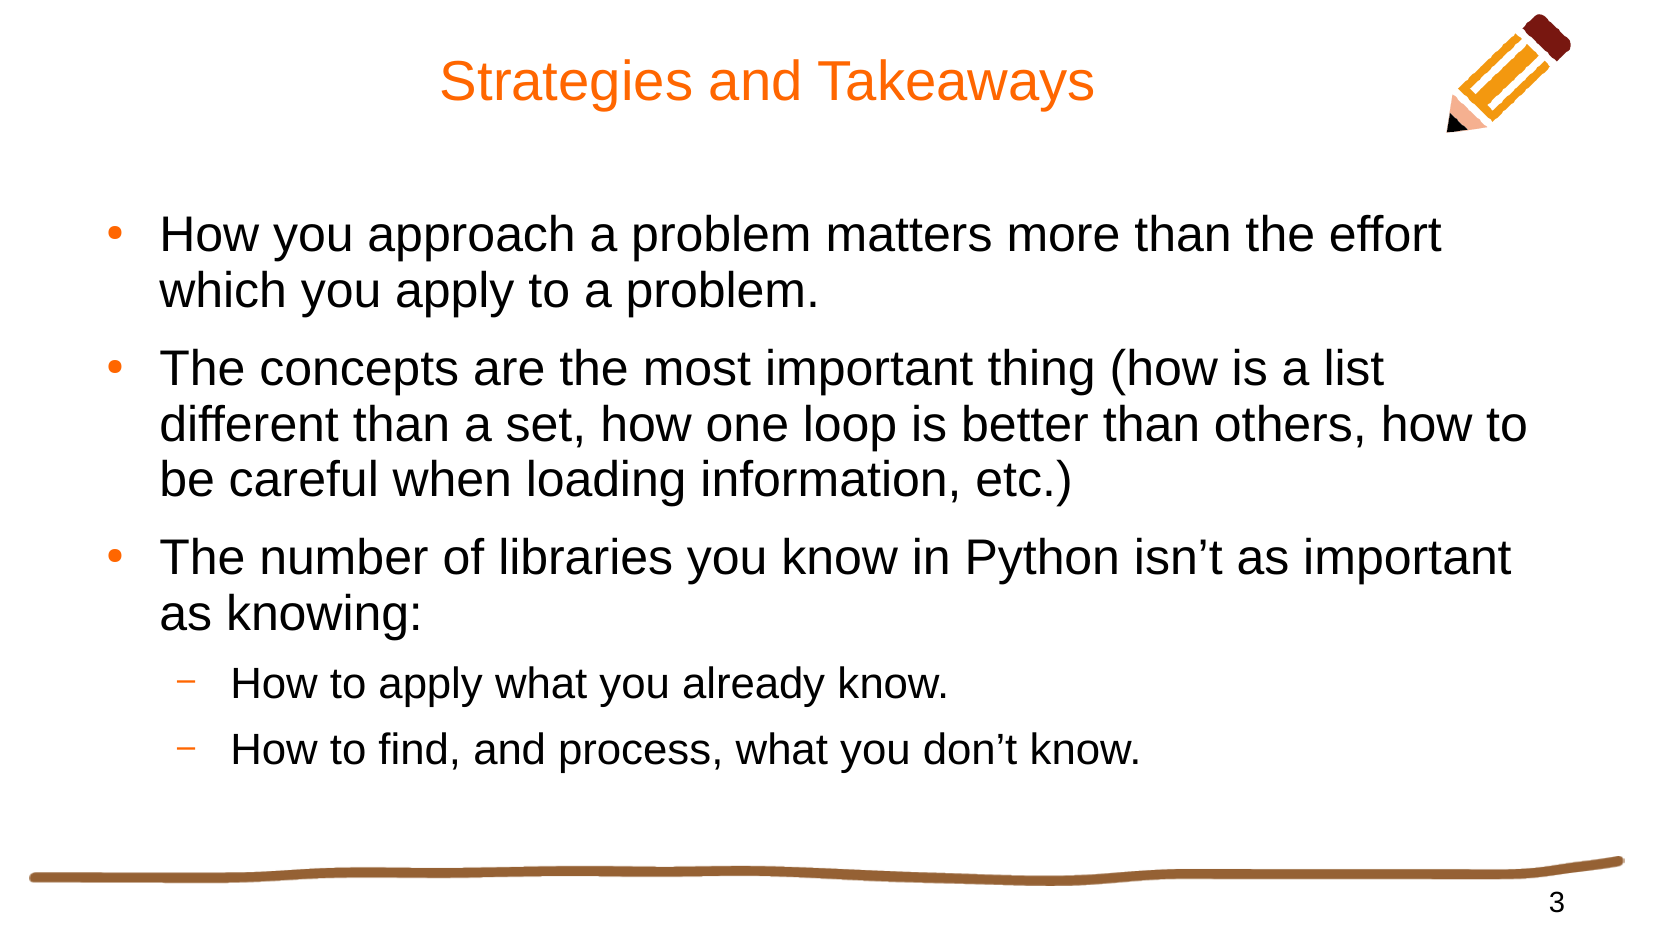

# Strategies and Takeaways
How you approach a problem matters more than the effort which you apply to a problem.
The concepts are the most important thing (how is a list different than a set, how one loop is better than others, how to be careful when loading information, etc.)
The number of libraries you know in Python isn’t as important as knowing:
How to apply what you already know.
How to find, and process, what you don’t know.
3